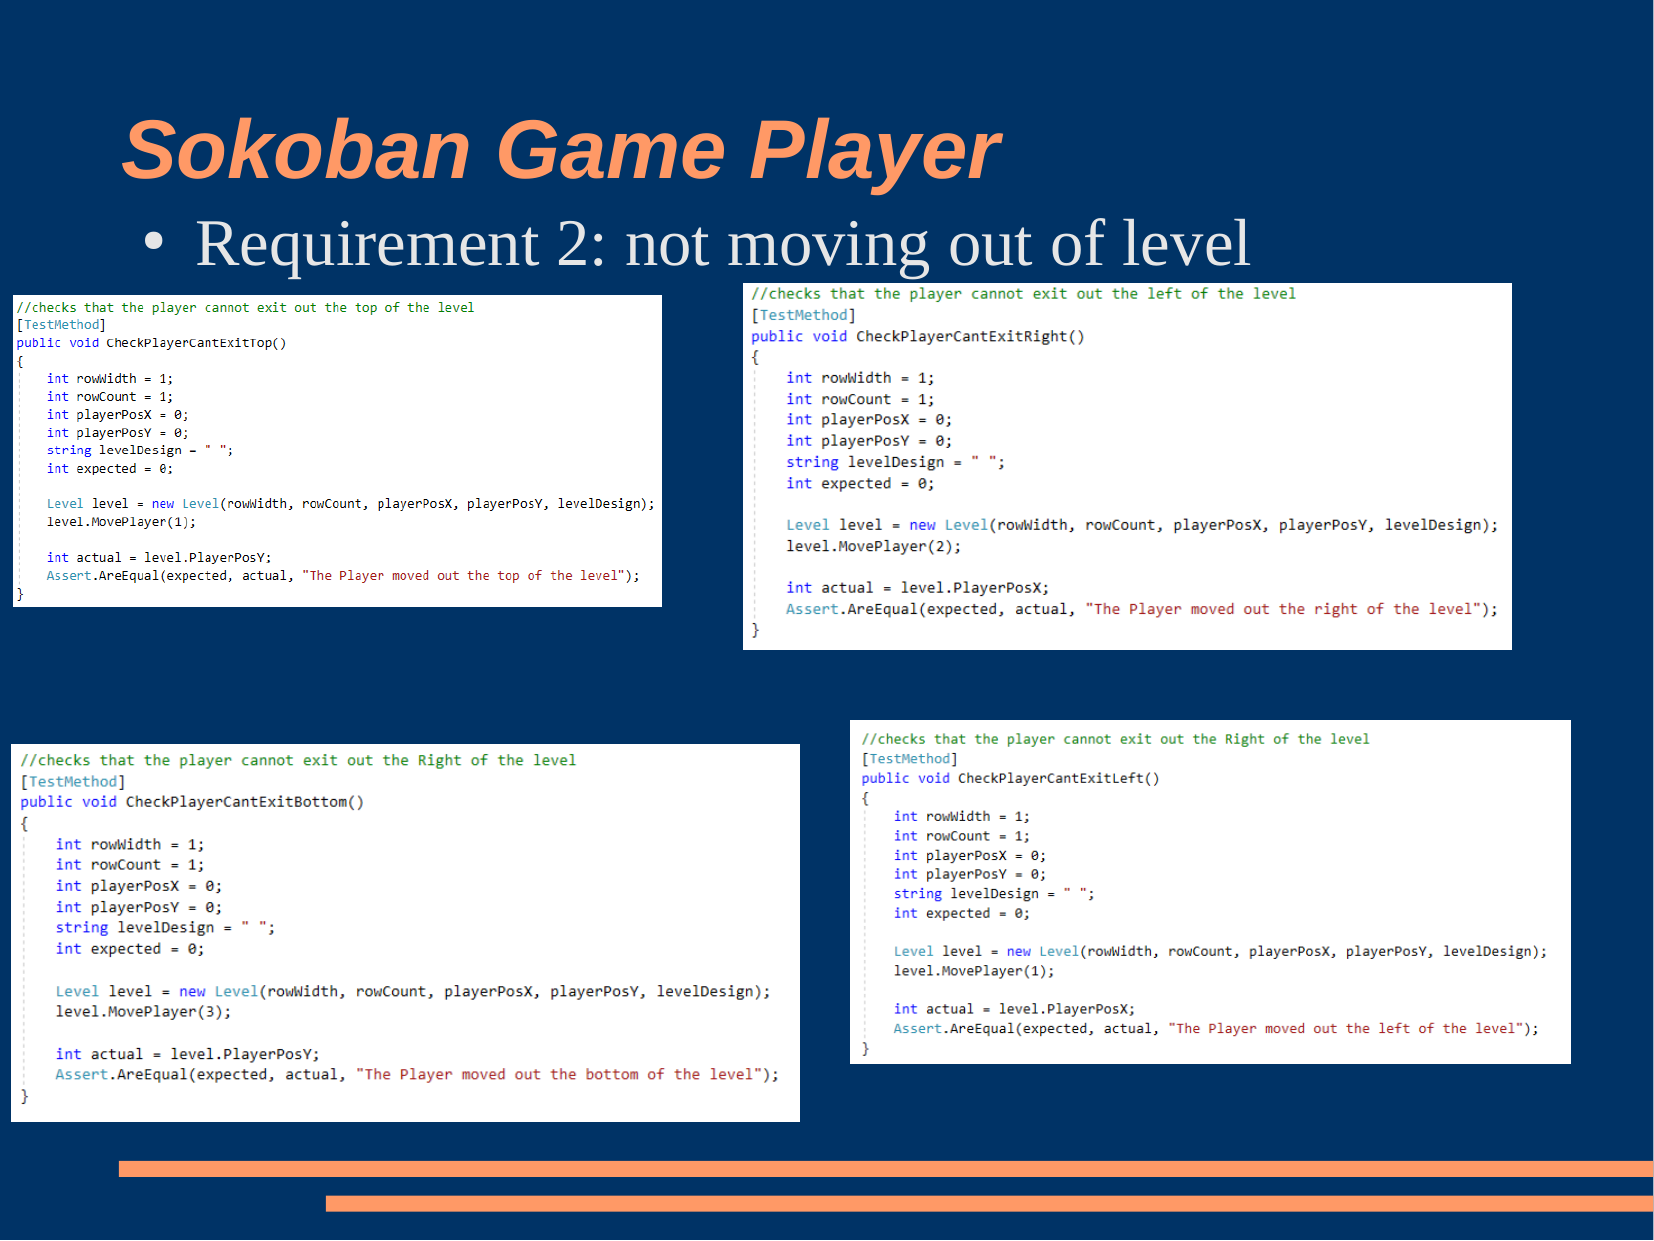

# Sokoban Game Player
Requirement 2: not moving out of level